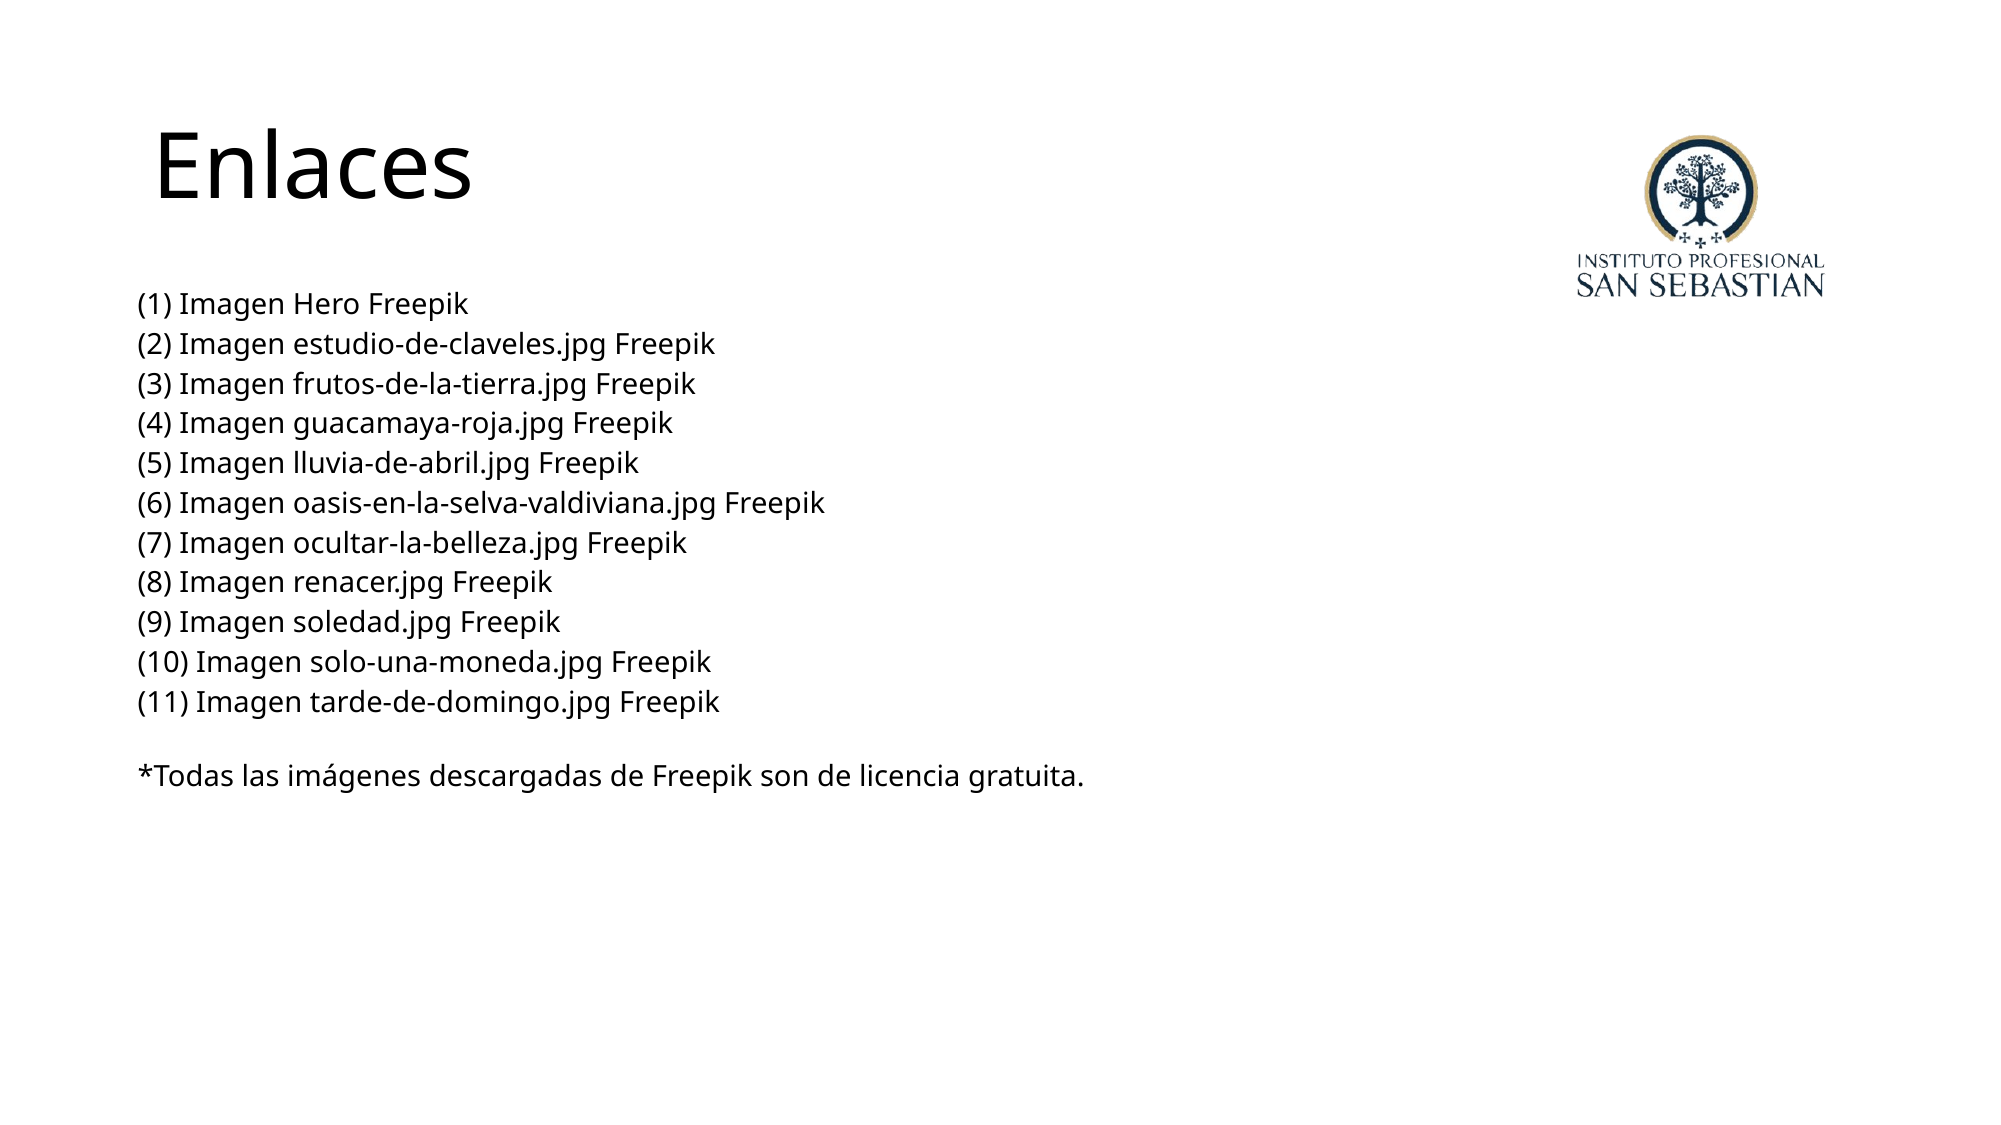

# Enlaces
(1) Imagen Hero Freepik
(2) Imagen estudio-de-claveles.jpg Freepik
(3) Imagen frutos-de-la-tierra.jpg Freepik
(4) Imagen guacamaya-roja.jpg Freepik
(5) Imagen lluvia-de-abril.jpg Freepik
(6) Imagen oasis-en-la-selva-valdiviana.jpg Freepik
(7) Imagen ocultar-la-belleza.jpg Freepik
(8) Imagen renacer.jpg Freepik
(9) Imagen soledad.jpg Freepik
(10) Imagen solo-una-moneda.jpg Freepik
(11) Imagen tarde-de-domingo.jpg Freepik
*Todas las imágenes descargadas de Freepik son de licencia gratuita.